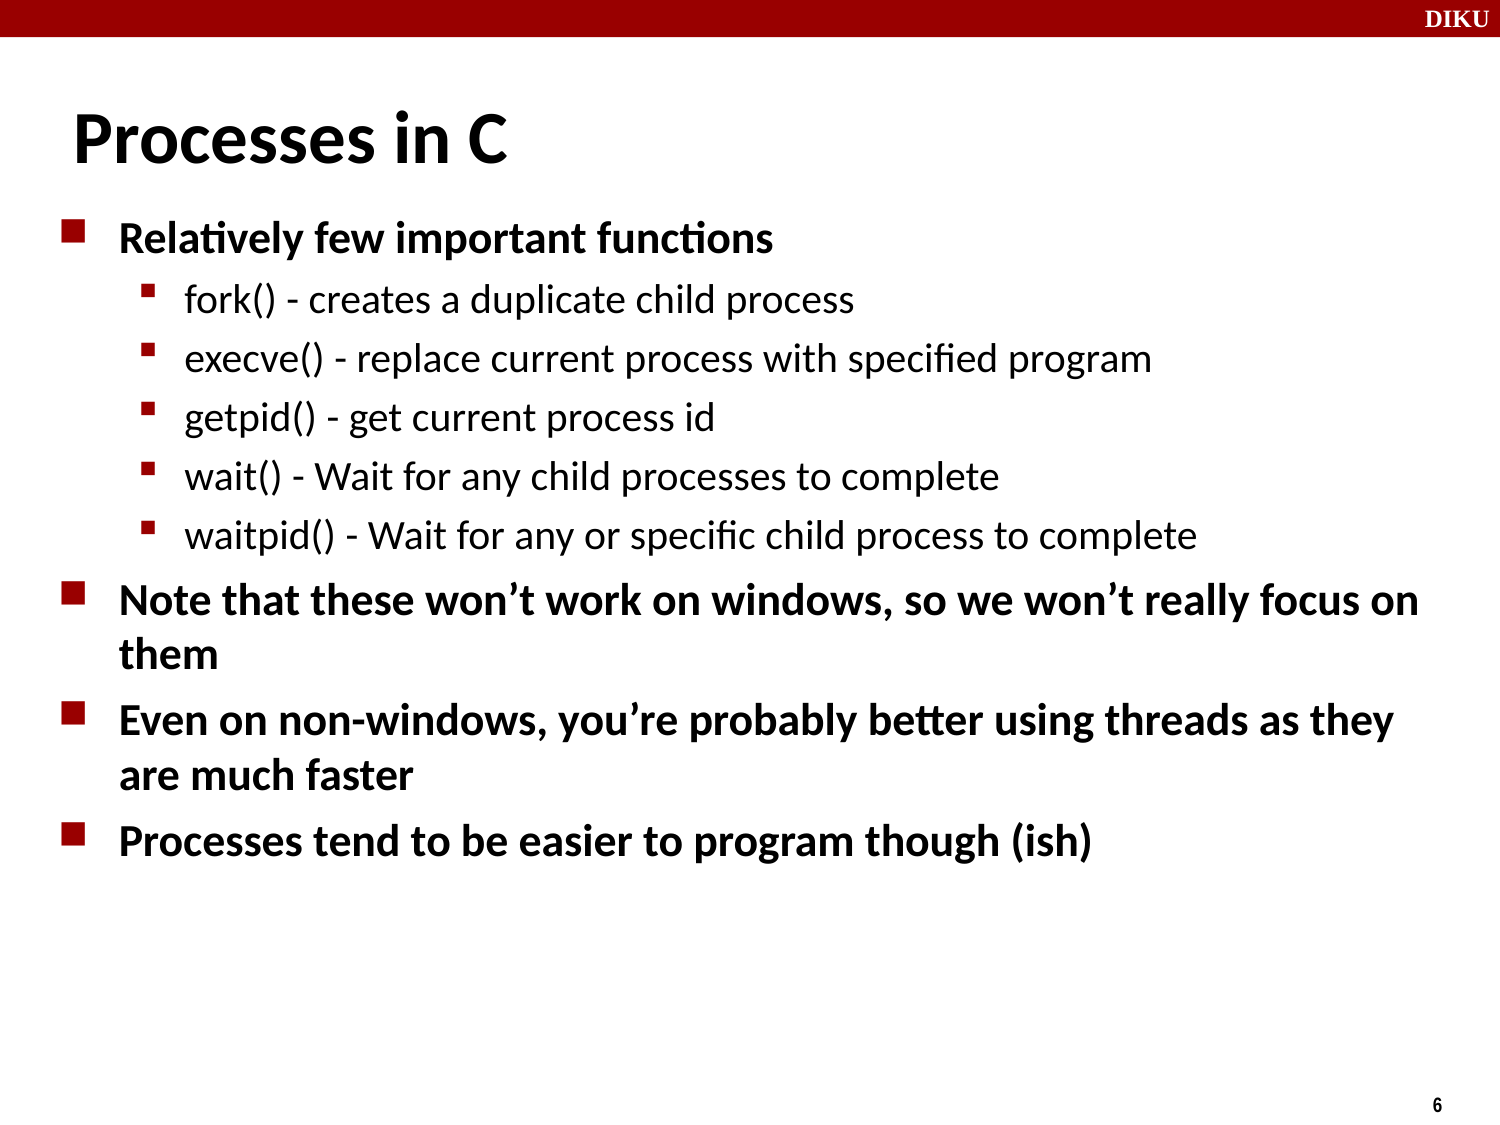

Processes in C
Relatively few important functions
fork() - creates a duplicate child process
execve() - replace current process with specified program
getpid() - get current process id
wait() - Wait for any child processes to complete
waitpid() - Wait for any or specific child process to complete
Note that these won’t work on windows, so we won’t really focus on them
Even on non-windows, you’re probably better using threads as they are much faster
Processes tend to be easier to program though (ish)